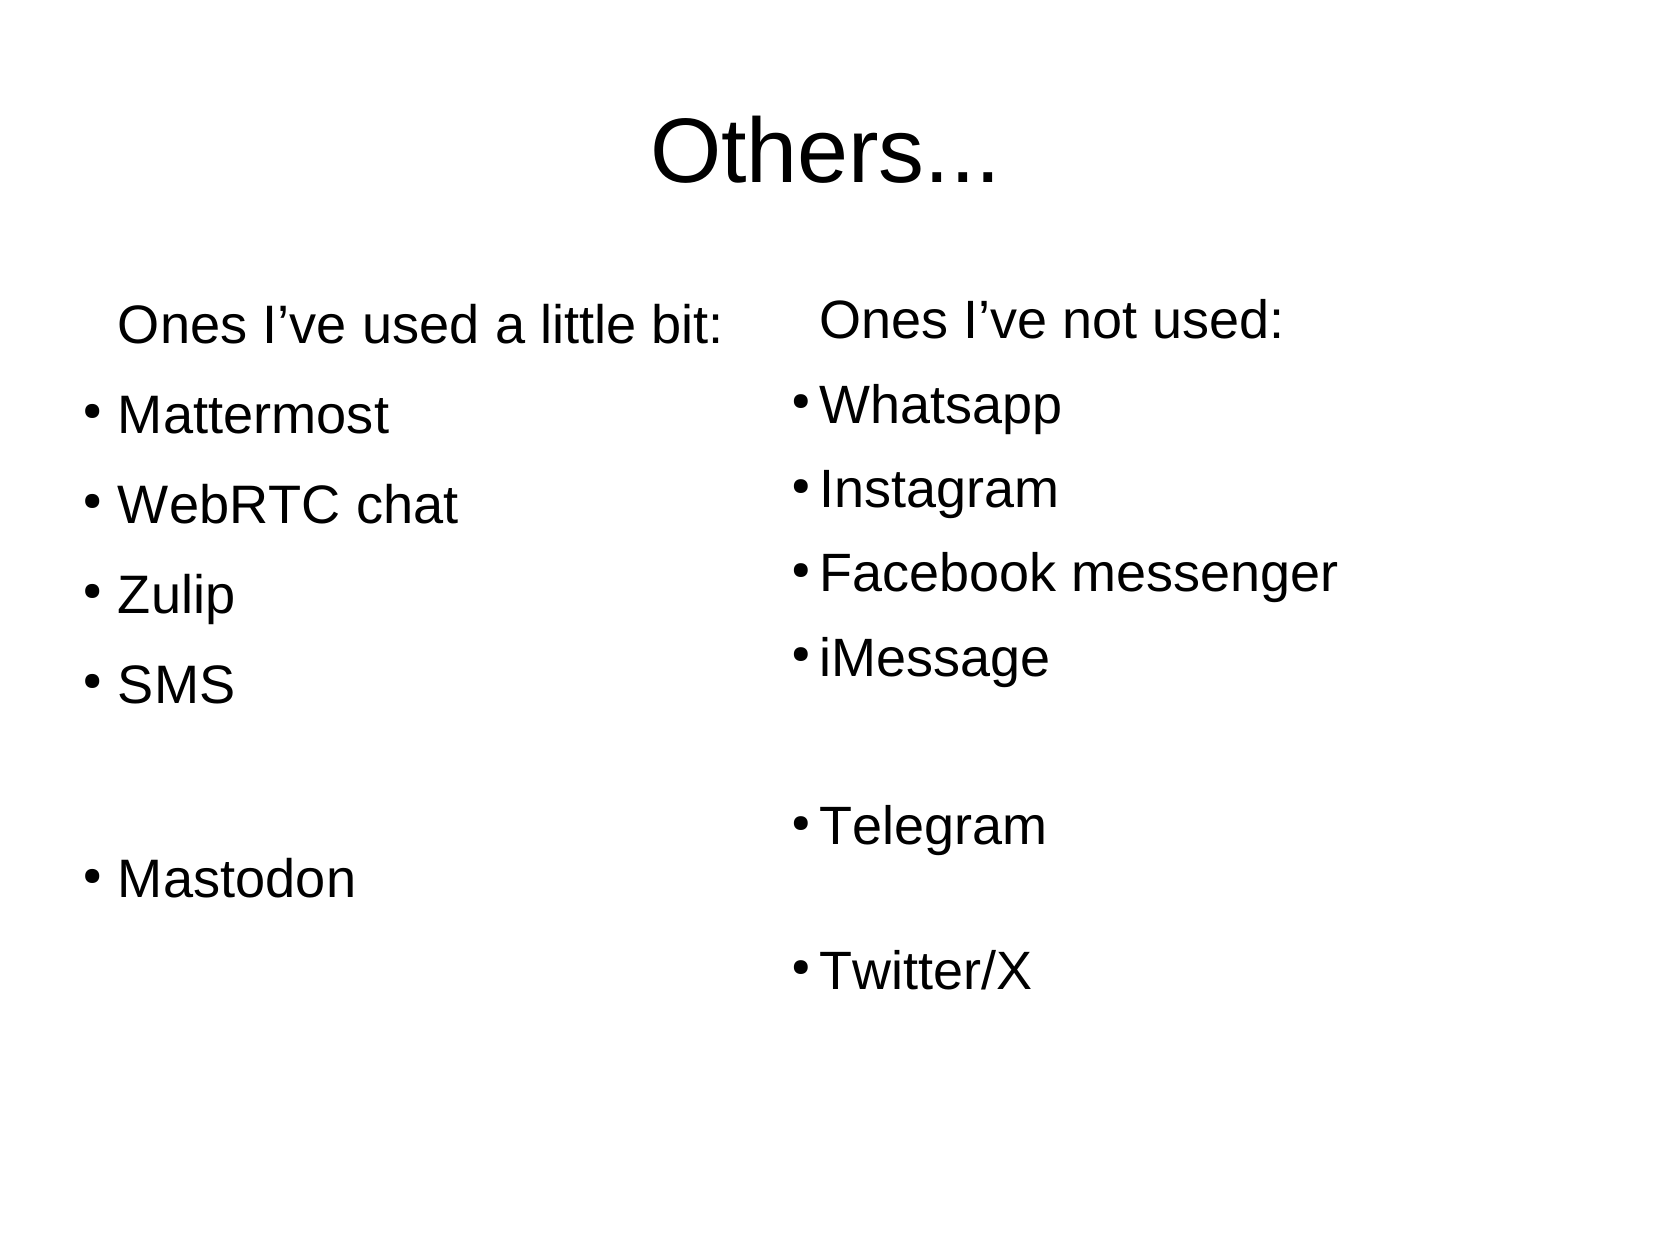

# Others...
Ones I’ve not used:
Whatsapp
Instagram
Facebook messenger
iMessage
Telegram
Twitter/X
Ones I’ve used a little bit:
Mattermost
WebRTC chat
Zulip
SMS
Mastodon